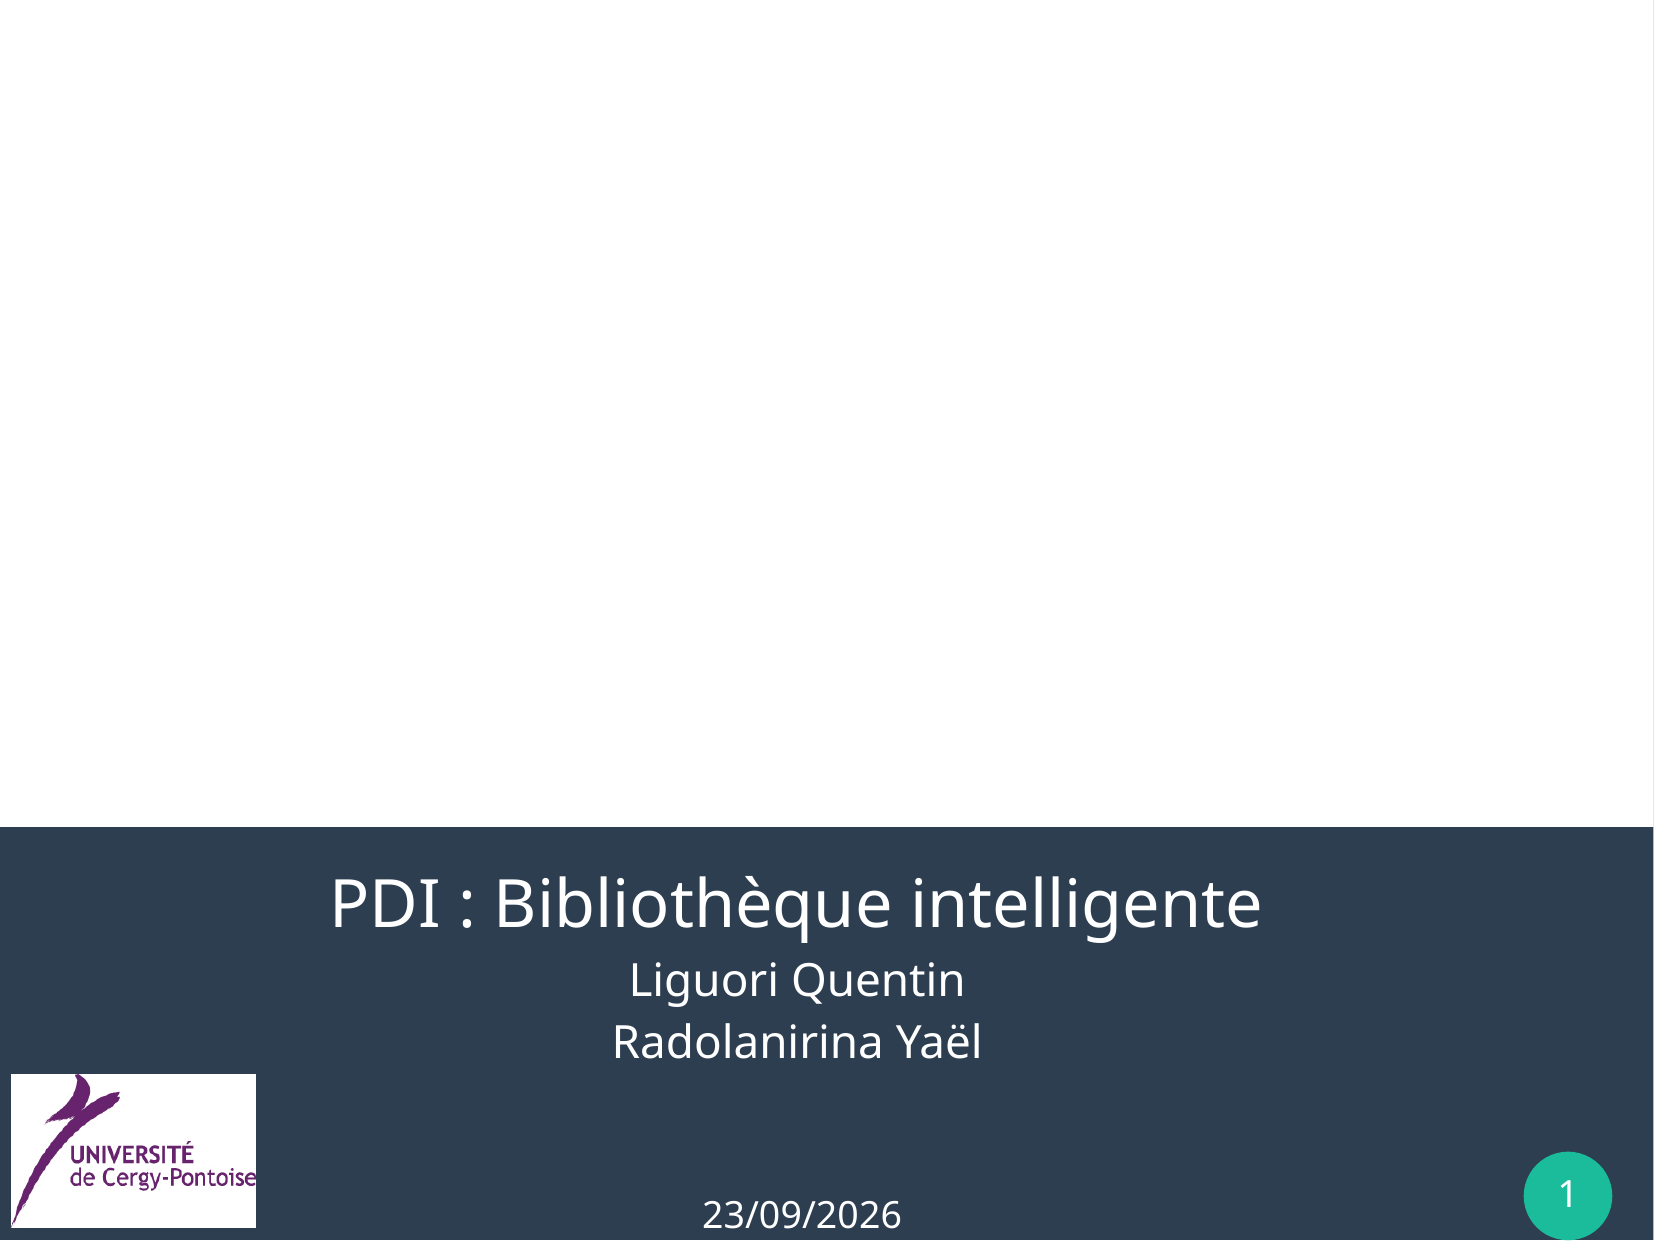

# PDI : Bibliothèque intelligente Liguori Quentin Radolanirina Yaël